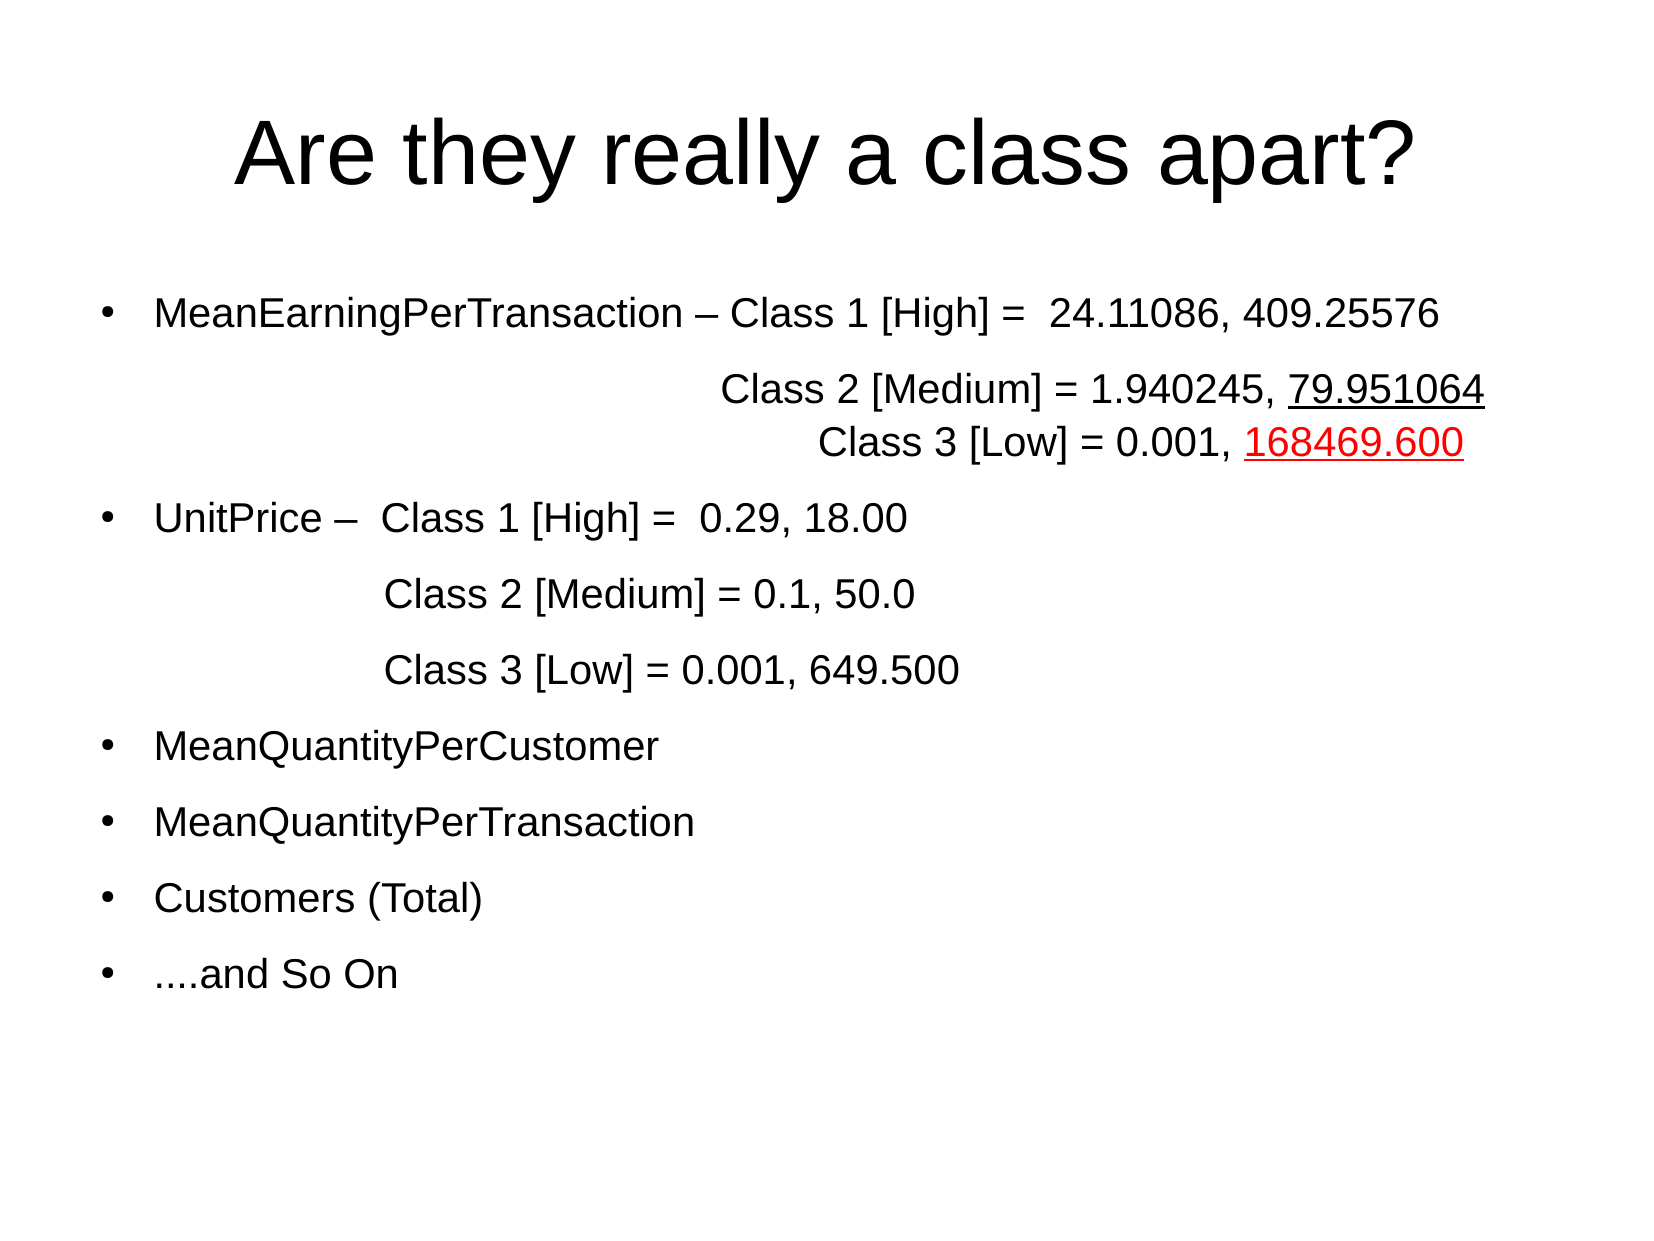

# Are they really a class apart?
MeanEarningPerTransaction – Class 1 [High] = 24.11086, 409.25576
Class 2 [Medium] = 1.940245, 79.951064
 									Class 3 [Low] = 0.001, 168469.600
UnitPrice – Class 1 [High] = 0.29, 18.00
 Class 2 [Medium] = 0.1, 50.0
 Class 3 [Low] = 0.001, 649.500
MeanQuantityPerCustomer
MeanQuantityPerTransaction
Customers (Total)
....and So On